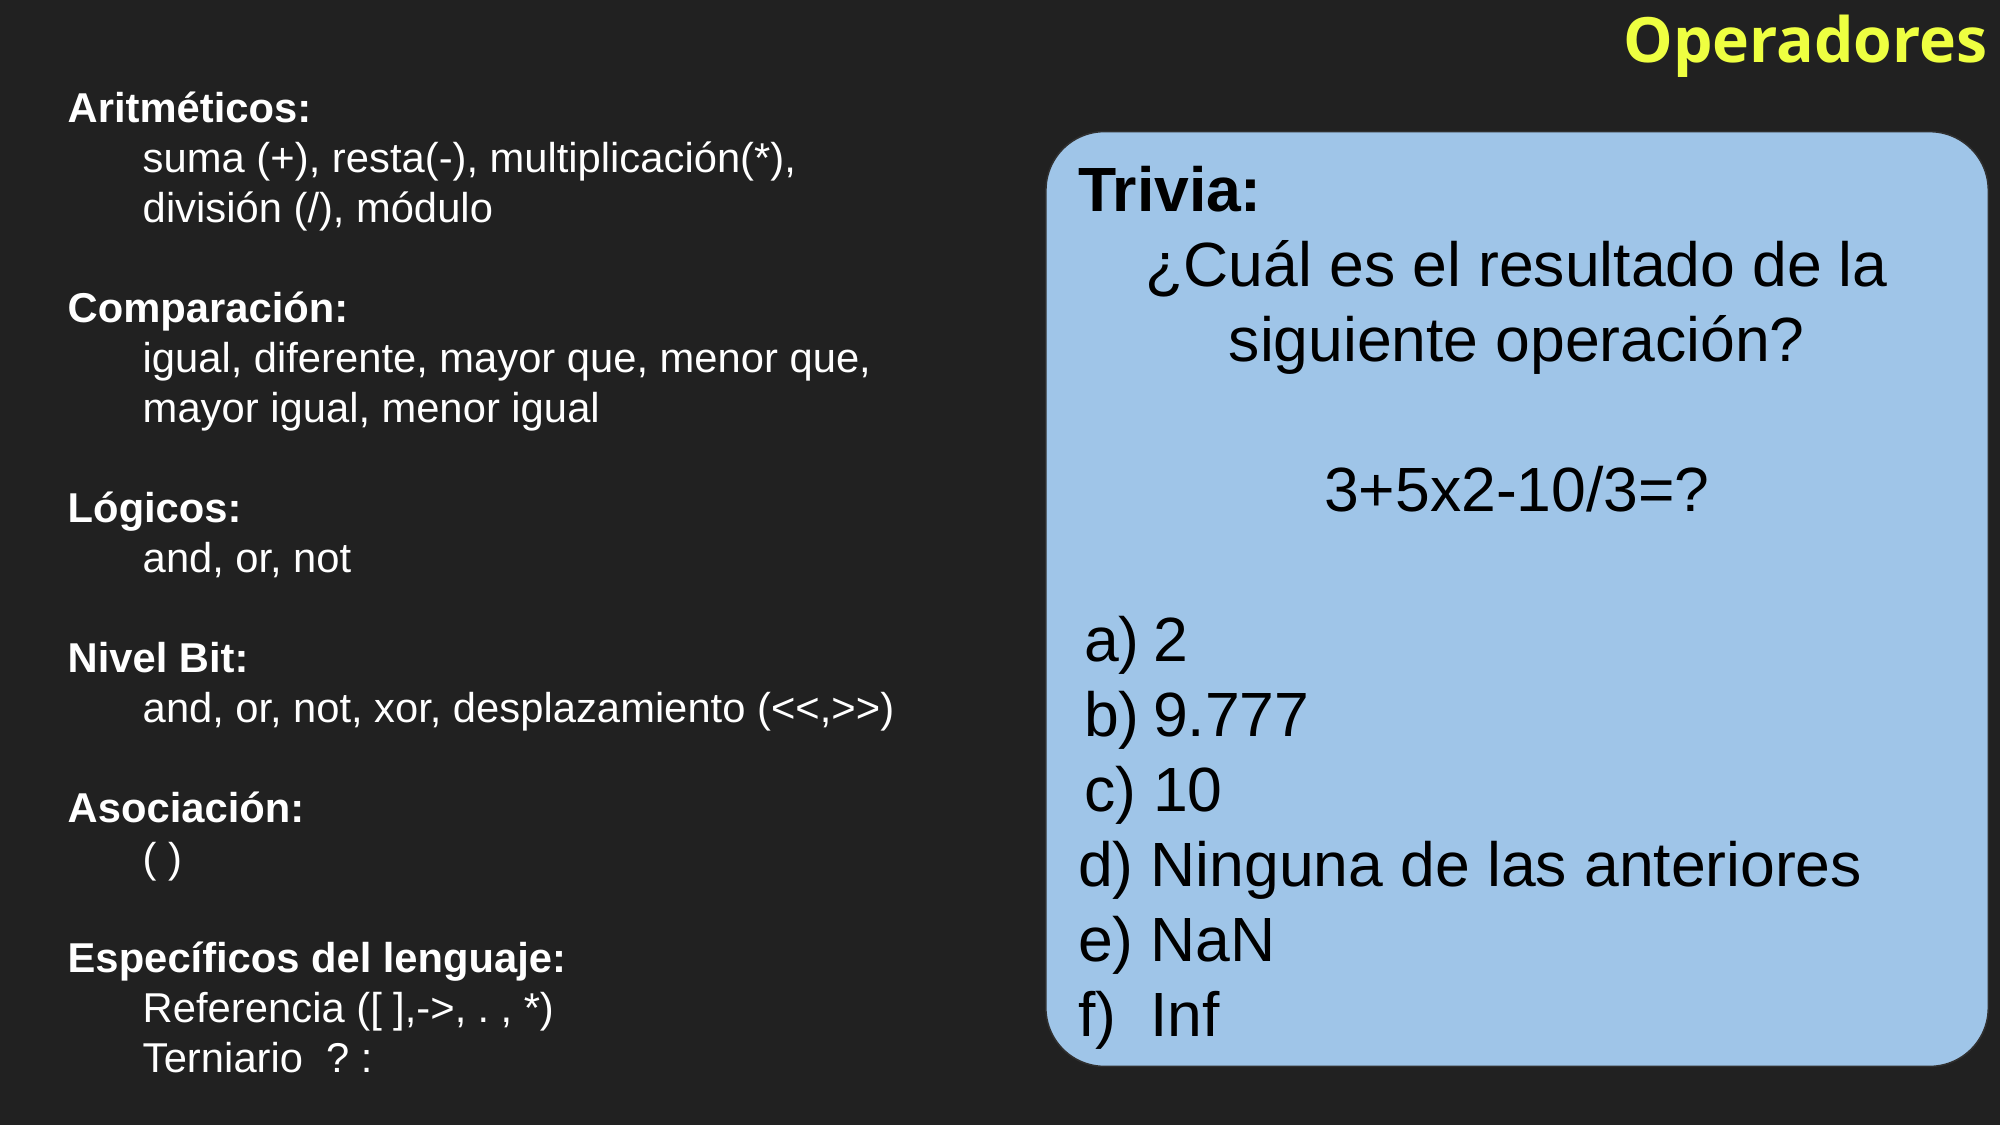

# Operadores
Aritméticos:
suma (+), resta(-), multiplicación(*), división (/), módulo
Comparación:
igual, diferente, mayor que, menor que, mayor igual, menor igual
Lógicos:
and, or, not
Nivel Bit:
and, or, not, xor, desplazamiento (<<,>>)
Asociación:
	( )
Específicos del lenguaje:
Referencia ([ ],->, . , *)
Terniario ? :
Trivia:
¿Cuál es el resultado de la siguiente operación?
3+5x2-10/3=?
2
9.777
10
d) Ninguna de las anteriores
e) NaN
f) Inf